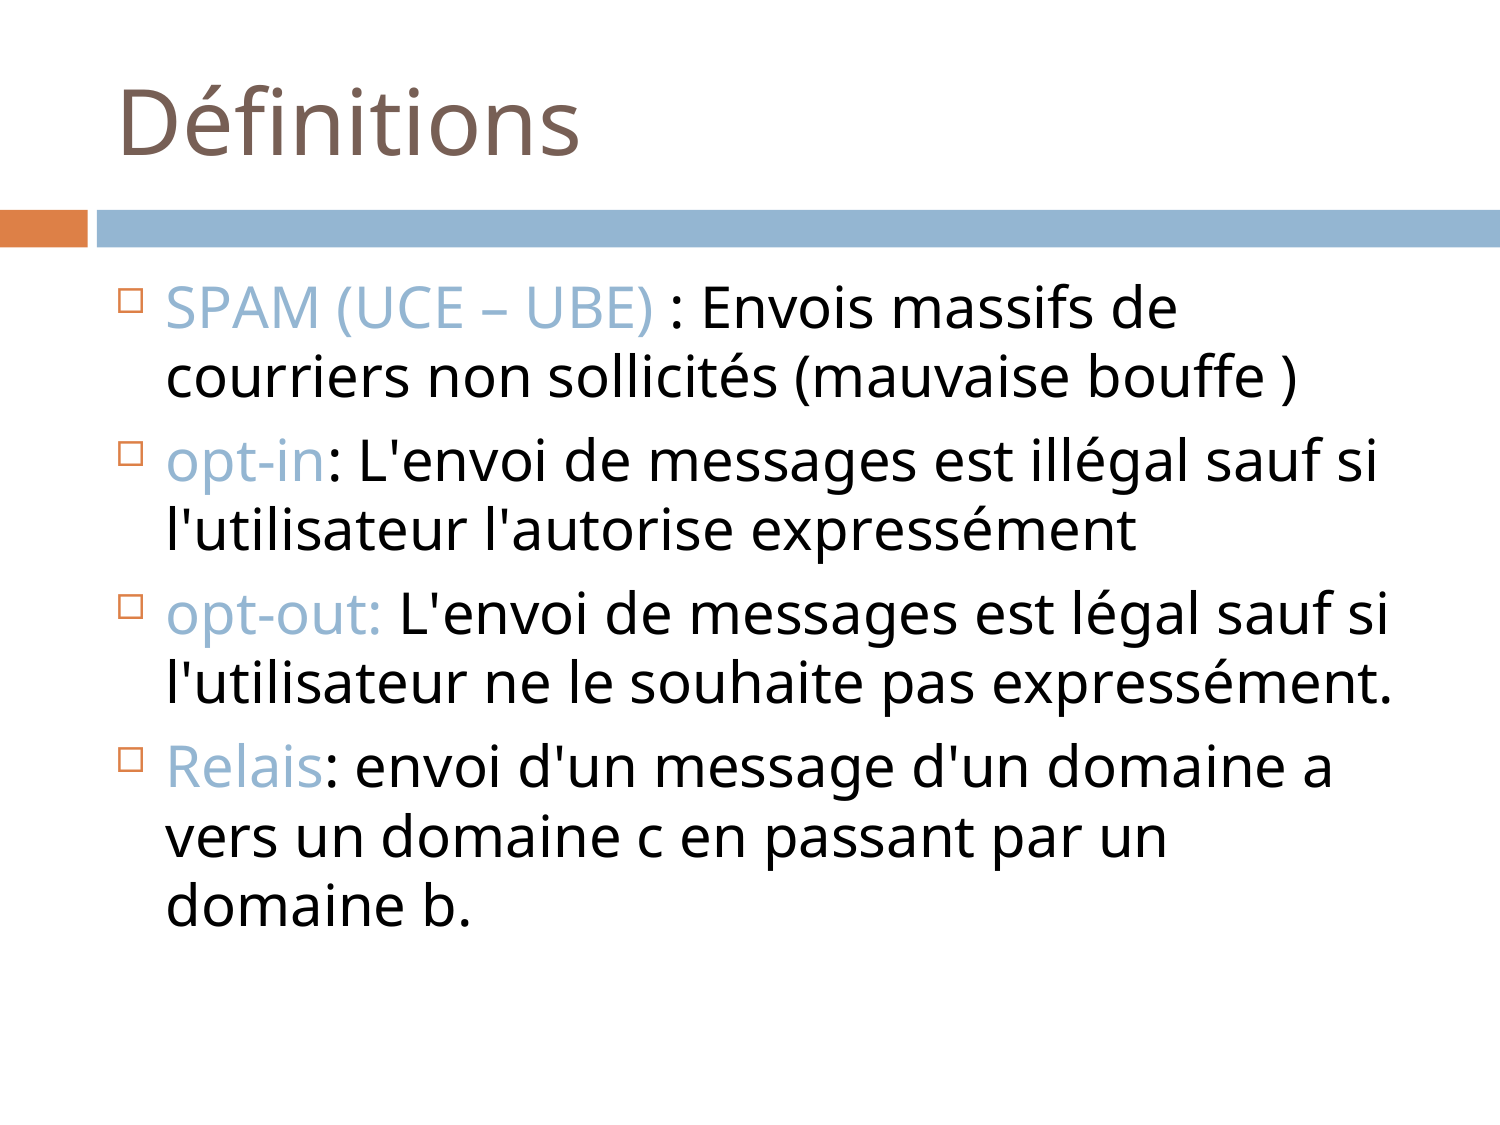

# Définitions
SPAM (UCE – UBE) : Envois massifs de courriers non sollicités (mauvaise bouffe )
opt-in: L'envoi de messages est illégal sauf si l'utilisateur l'autorise expressément
opt-out: L'envoi de messages est légal sauf si l'utilisateur ne le souhaite pas expressément.
Relais: envoi d'un message d'un domaine a vers un domaine c en passant par un domaine b.